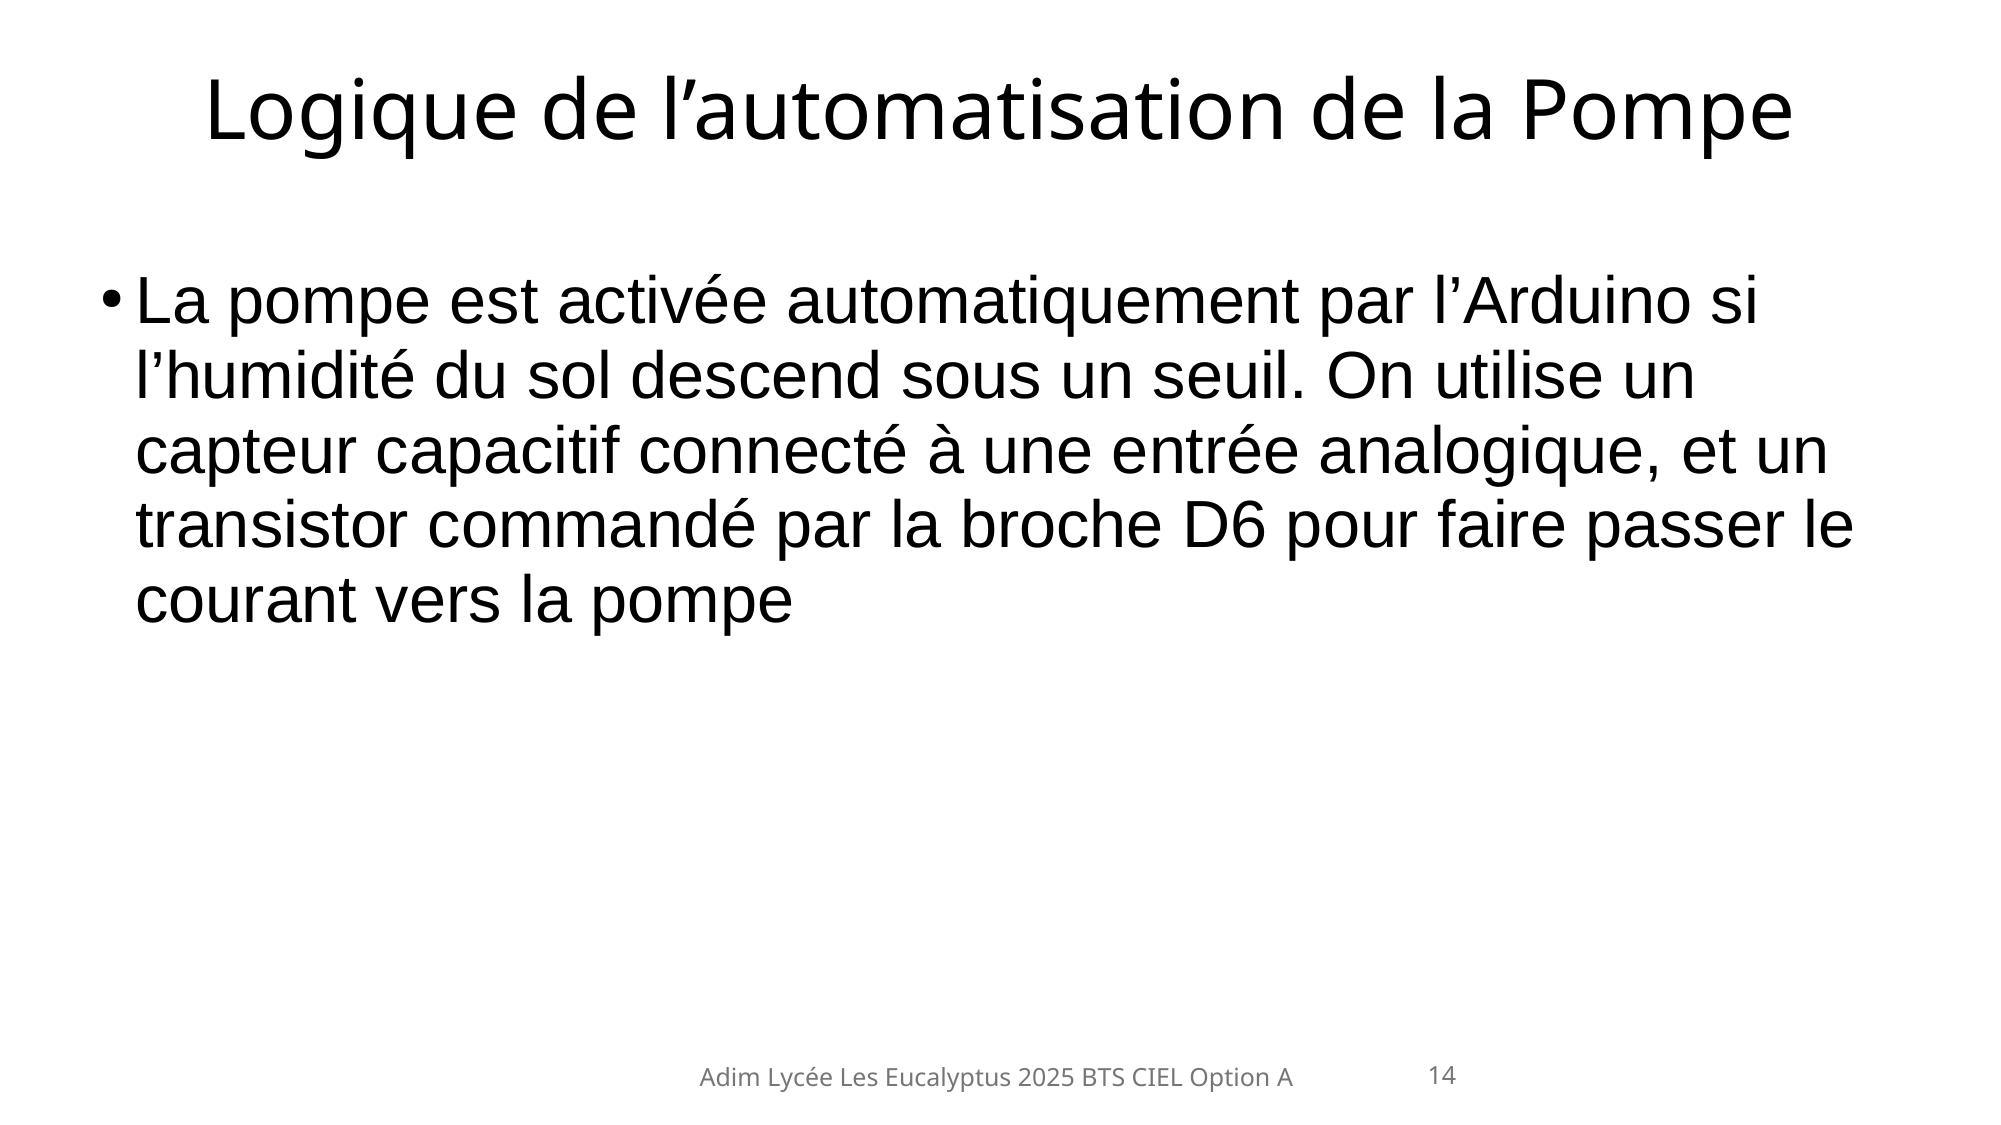

Logique de l’automatisation de la Pompe
# La pompe est activée automatiquement par l’Arduino si l’humidité du sol descend sous un seuil. On utilise un capteur capacitif connecté à une entrée analogique, et un transistor commandé par la broche D6 pour faire passer le courant vers la pompe
Adim Lycée Les Eucalyptus 2025 BTS CIEL Option A